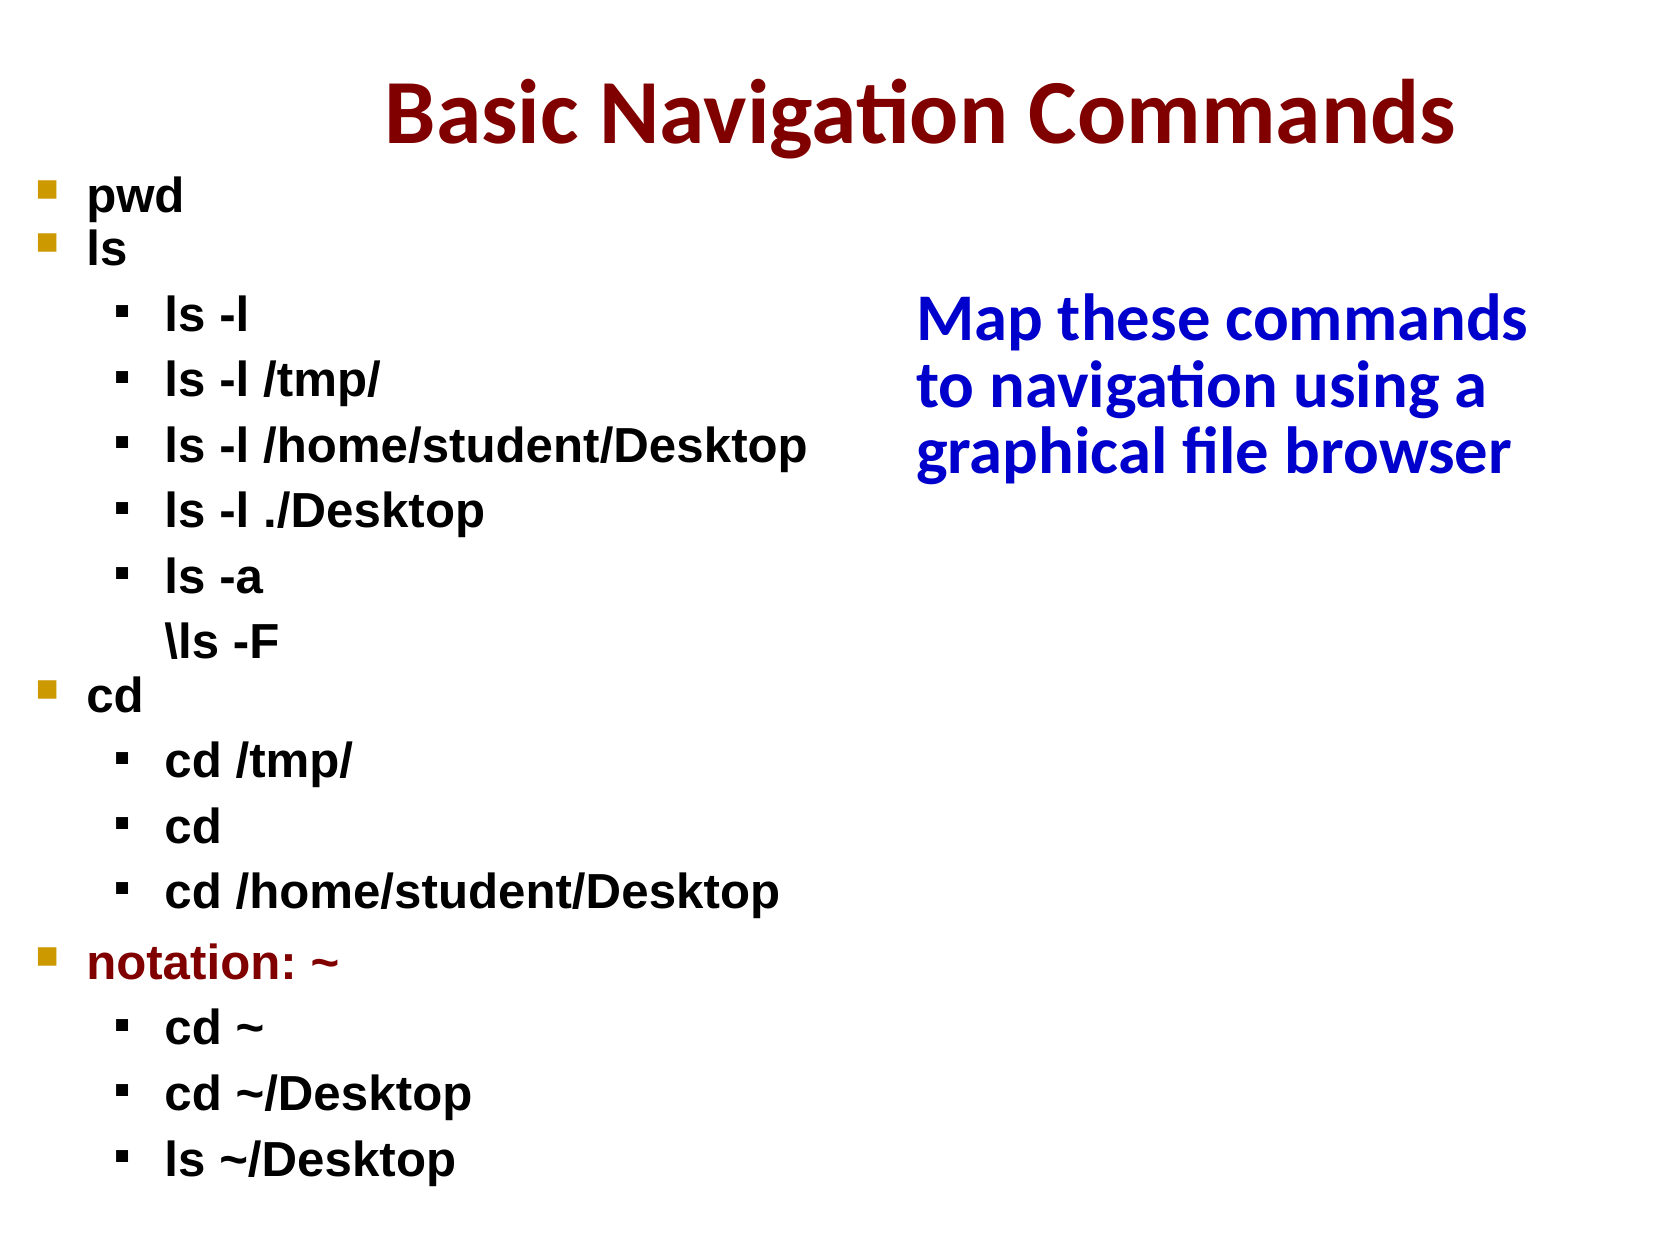

# Basic Navigation Commands
pwd
ls
ls -l
ls -l /tmp/
ls -l /home/student/Desktop
ls -l ./Desktop
ls -a
\ls -F
cd
cd /tmp/
cd
cd /home/student/Desktop
notation: ~
cd ~
cd ~/Desktop
ls ~/Desktop
Map these commands to navigation using a graphical file browser